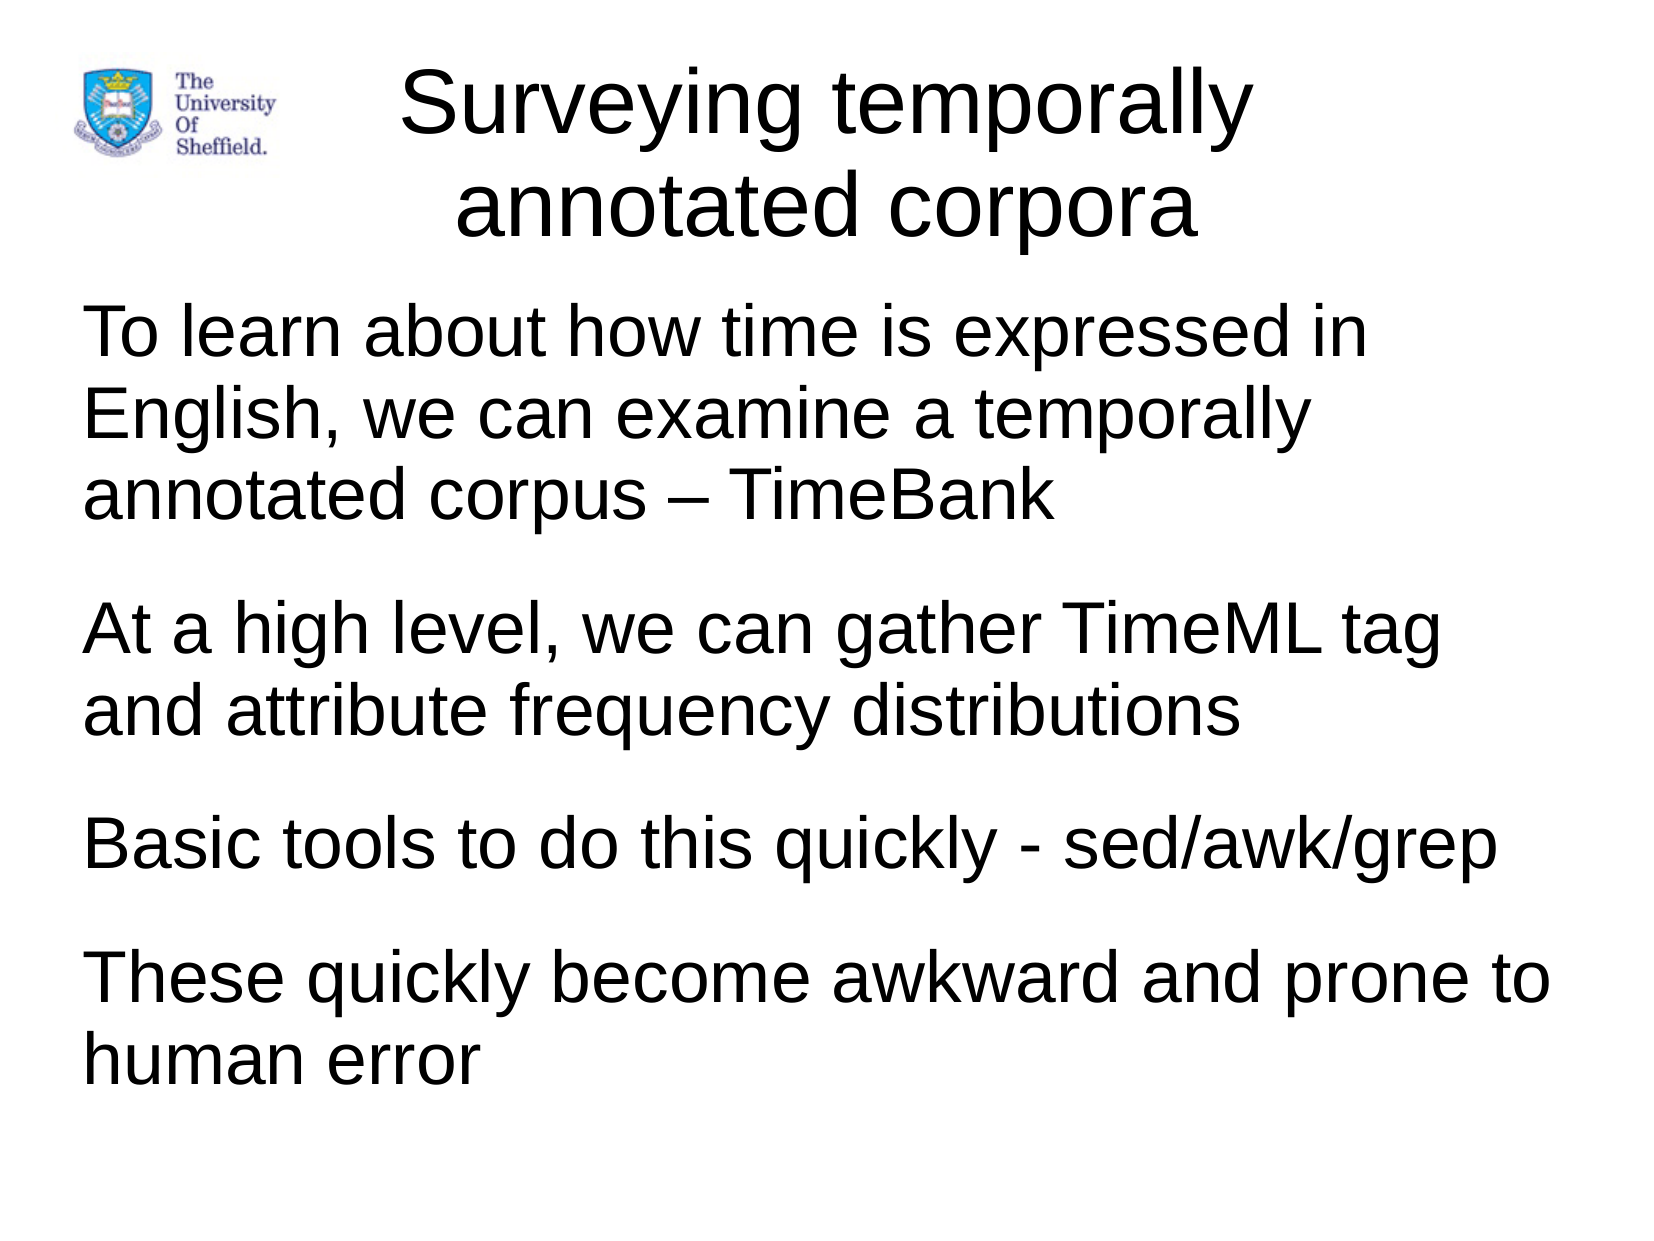

# Surveying temporally annotated corpora
To learn about how time is expressed in English, we can examine a temporally annotated corpus – TimeBank
At a high level, we can gather TimeML tag and attribute frequency distributions
Basic tools to do this quickly - sed/awk/grep
These quickly become awkward and prone to human error